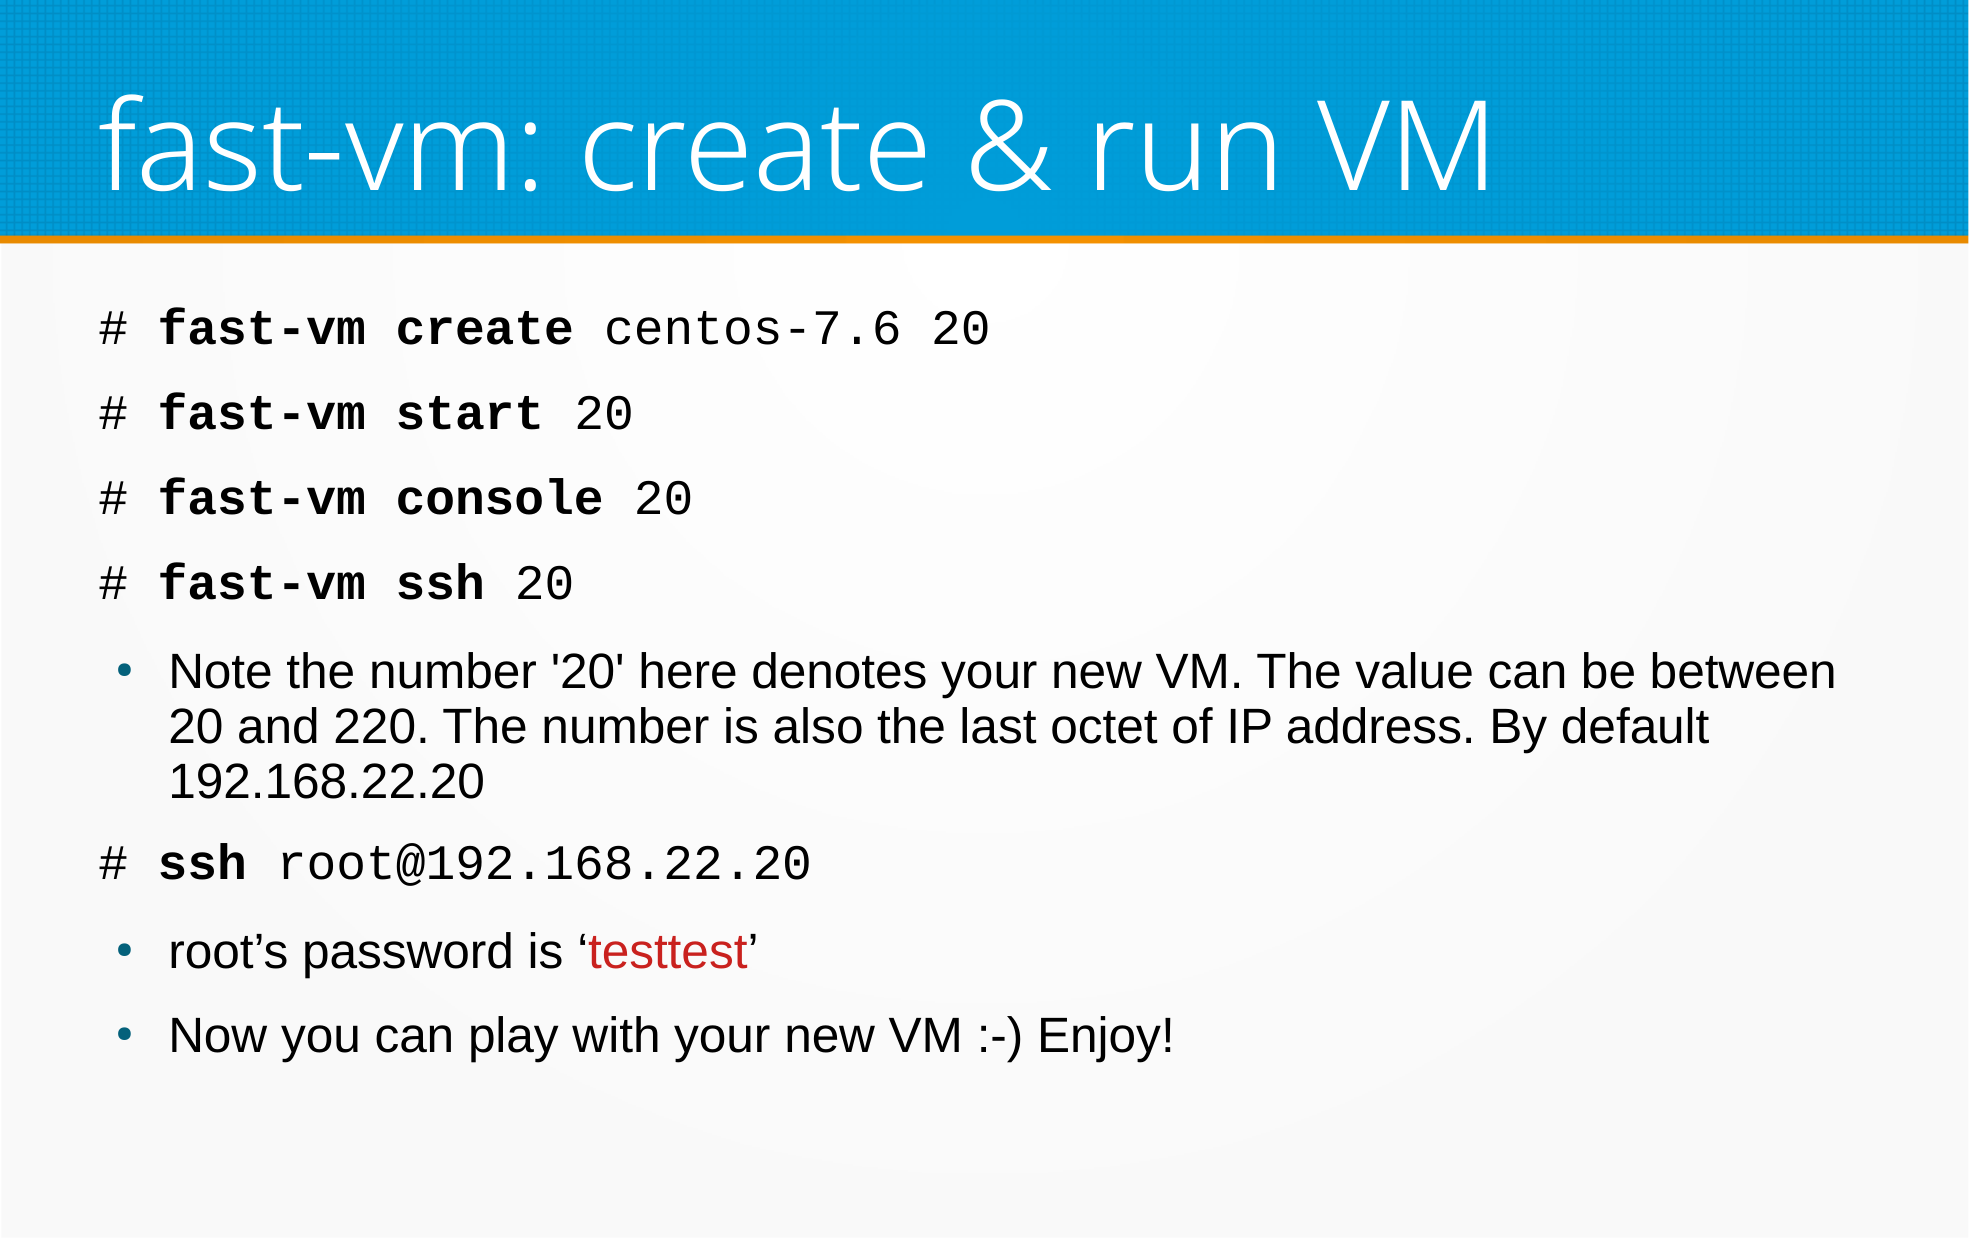

# fast-vm: create & run VM
# fast-vm create centos-7.6 20
# fast-vm start 20
# fast-vm console 20
# fast-vm ssh 20
Note the number '20' here denotes your new VM. The value can be between 20 and 220. The number is also the last octet of IP address. By default 192.168.22.20
# ssh root@192.168.22.20
root’s password is ‘testtest’
Now you can play with your new VM :-) Enjoy!